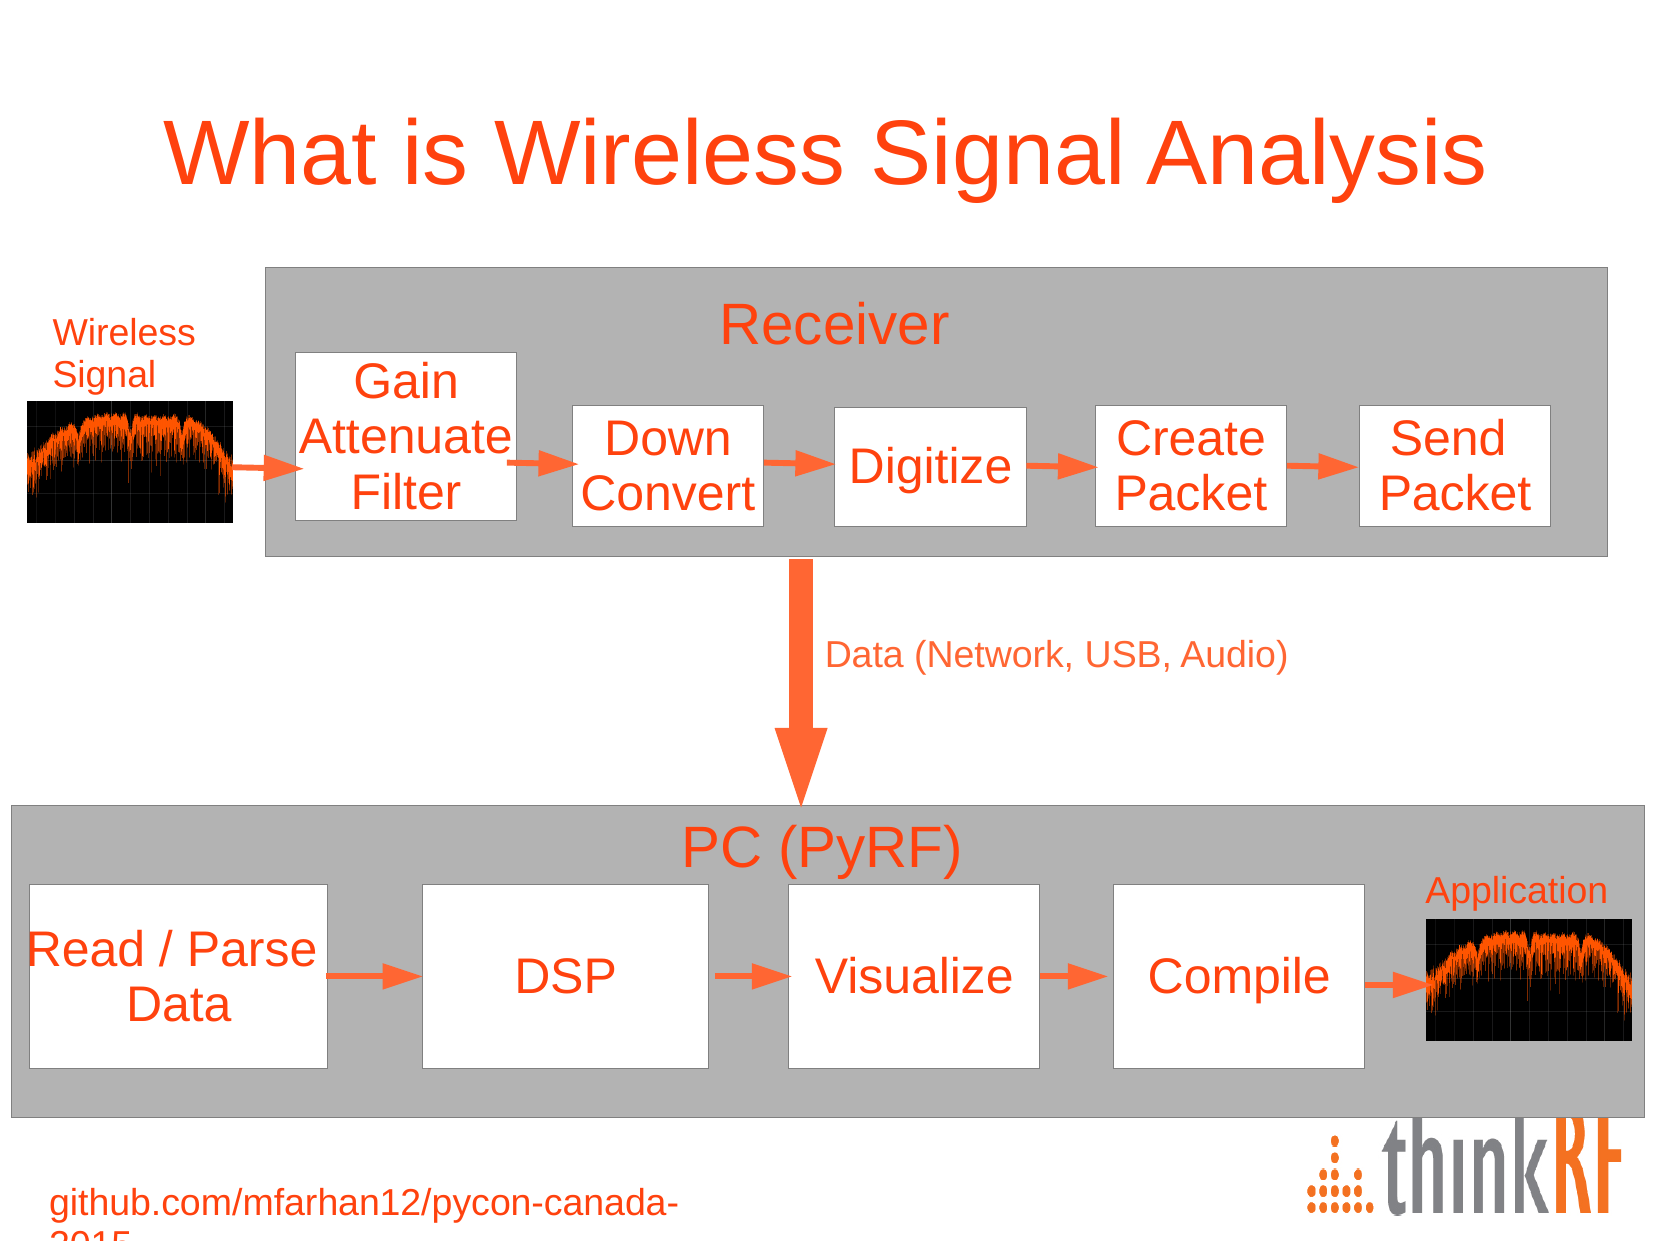

# What is Wireless Signal Analysis
Receiver
Wireless Signal
Gain
Attenuate
Filter
Down
Convert
Create
Packet
Send
Packet
Digitize
Data (Network, USB, Audio)
PC (PyRF)
Application
Read / Parse
Data
DSP
Visualize
Compile